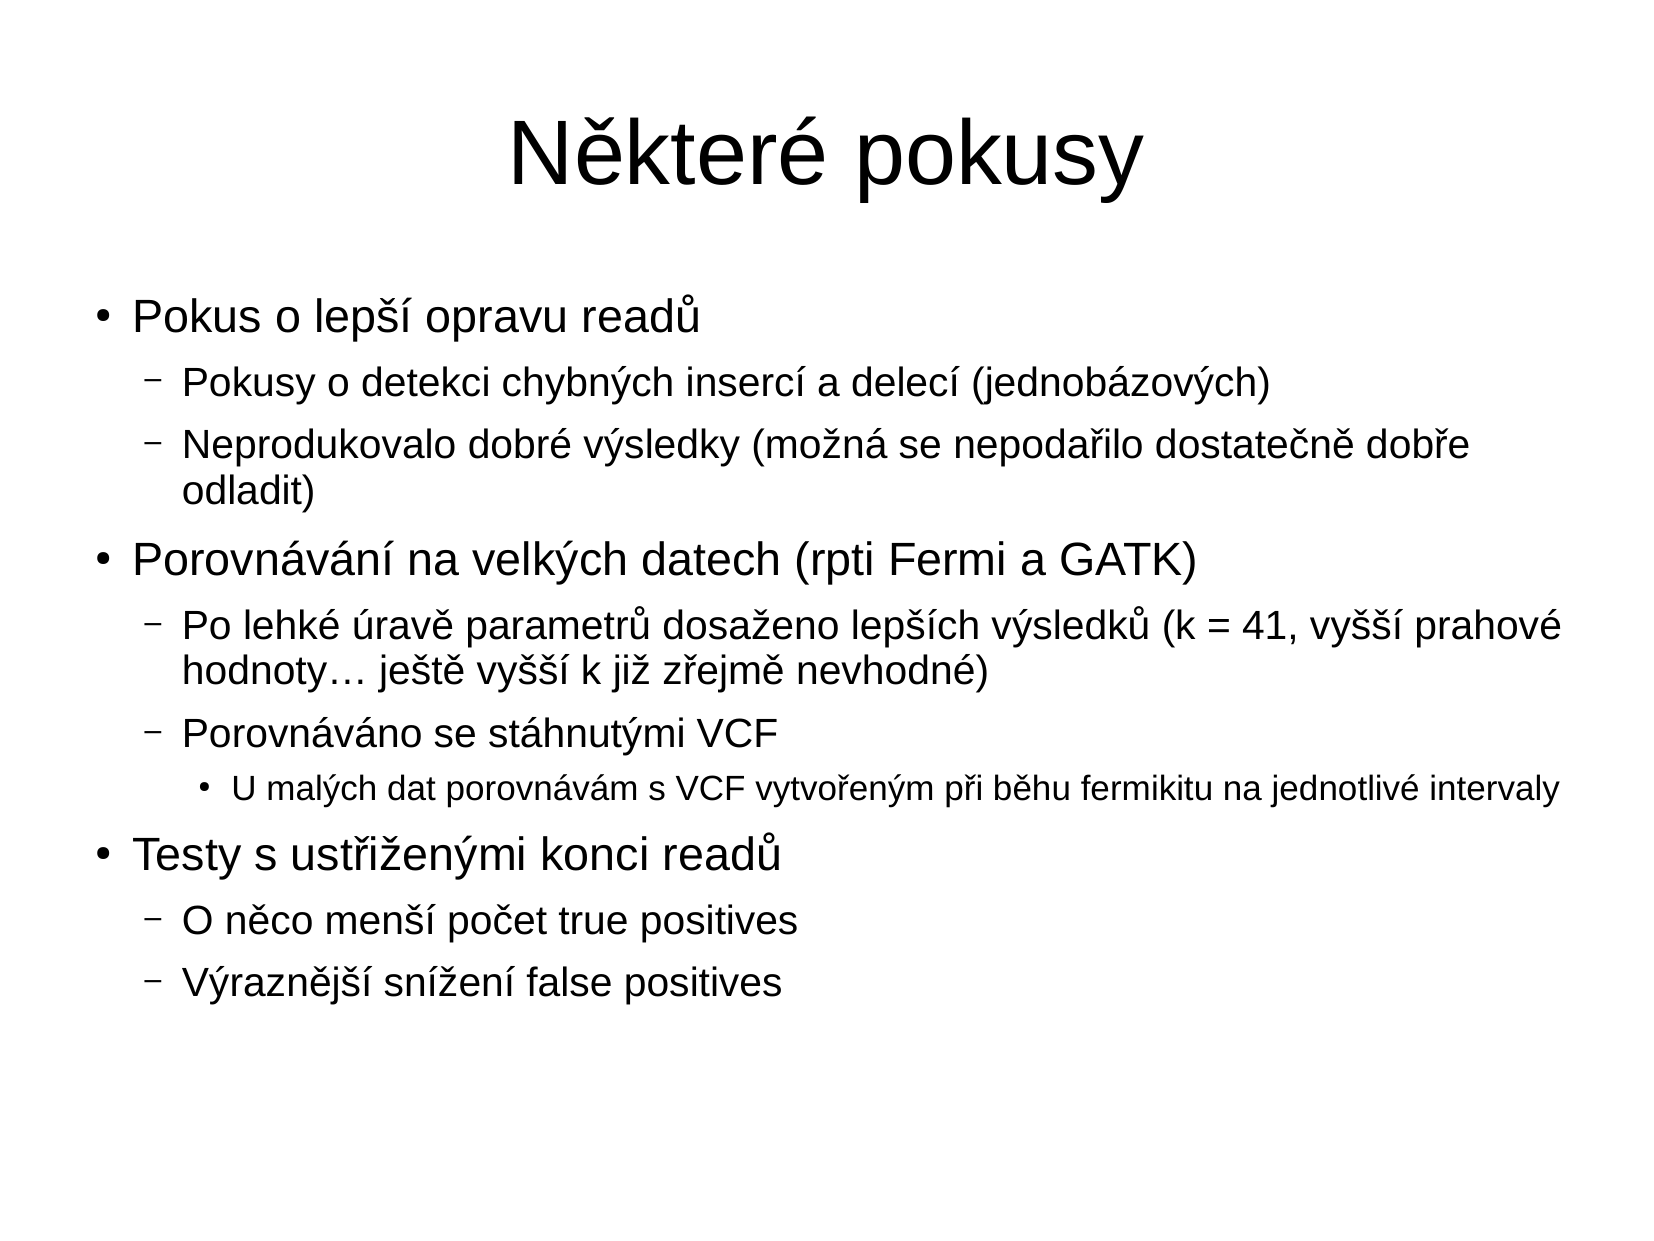

# Některé pokusy
Pokus o lepší opravu readů
Pokusy o detekci chybných insercí a delecí (jednobázových)
Neprodukovalo dobré výsledky (možná se nepodařilo dostatečně dobře odladit)
Porovnávání na velkých datech (rpti Fermi a GATK)
Po lehké úravě parametrů dosaženo lepších výsledků (k = 41, vyšší prahové hodnoty… ještě vyšší k již zřejmě nevhodné)
Porovnáváno se stáhnutými VCF
U malých dat porovnávám s VCF vytvořeným při běhu fermikitu na jednotlivé intervaly
Testy s ustřiženými konci readů
O něco menší počet true positives
Výraznější snížení false positives